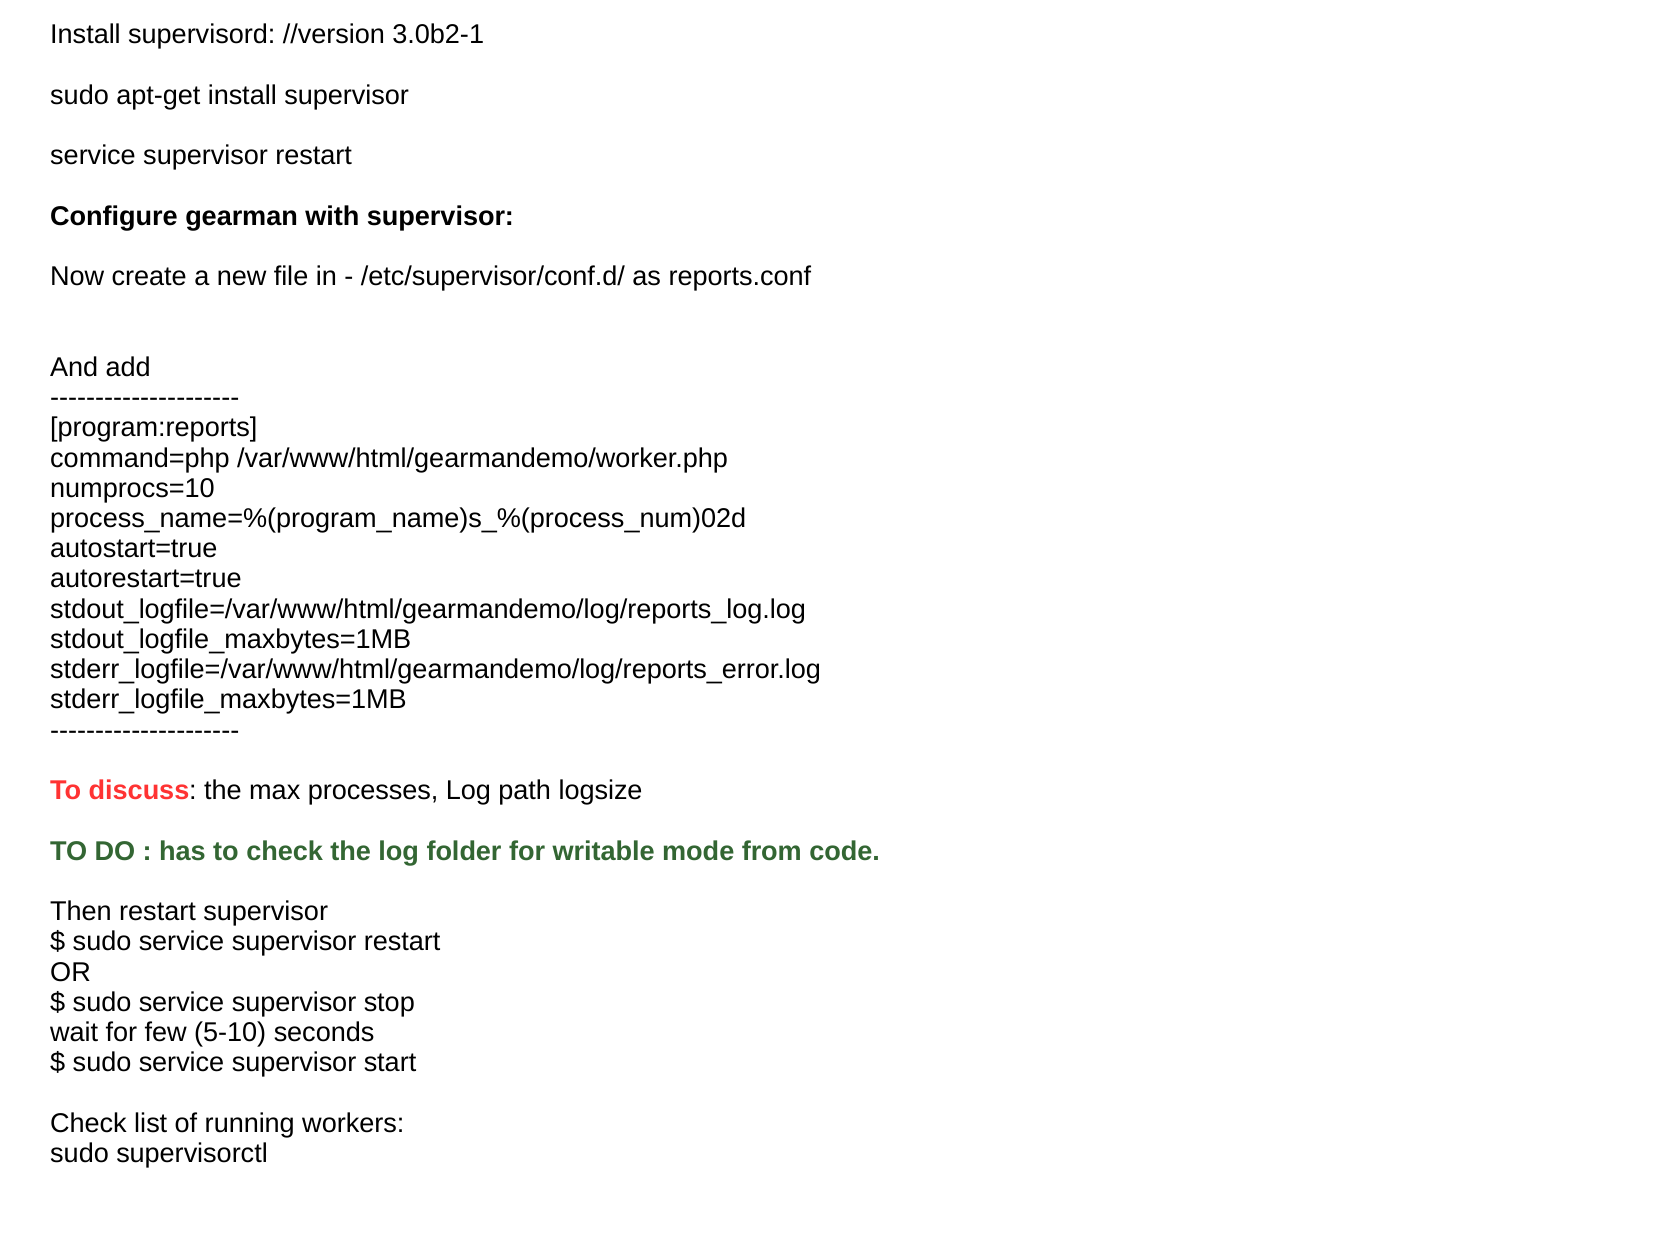

Install supervisord: //version 3.0b2-1
sudo apt-get install supervisor
service supervisor restart
Configure gearman with supervisor:
Now create a new file in - /etc/supervisor/conf.d/ as reports.conf
And add
---------------------
[program:reports]
command=php /var/www/html/gearmandemo/worker.php
numprocs=10
process_name=%(program_name)s_%(process_num)02d
autostart=true
autorestart=true
stdout_logfile=/var/www/html/gearmandemo/log/reports_log.log
stdout_logfile_maxbytes=1MB
stderr_logfile=/var/www/html/gearmandemo/log/reports_error.log
stderr_logfile_maxbytes=1MB
---------------------
To discuss: the max processes, Log path logsize
TO DO : has to check the log folder for writable mode from code.
Then restart supervisor
$ sudo service supervisor restart
OR
$ sudo service supervisor stop
wait for few (5-10) seconds
$ sudo service supervisor start
Check list of running workers:
sudo supervisorctl